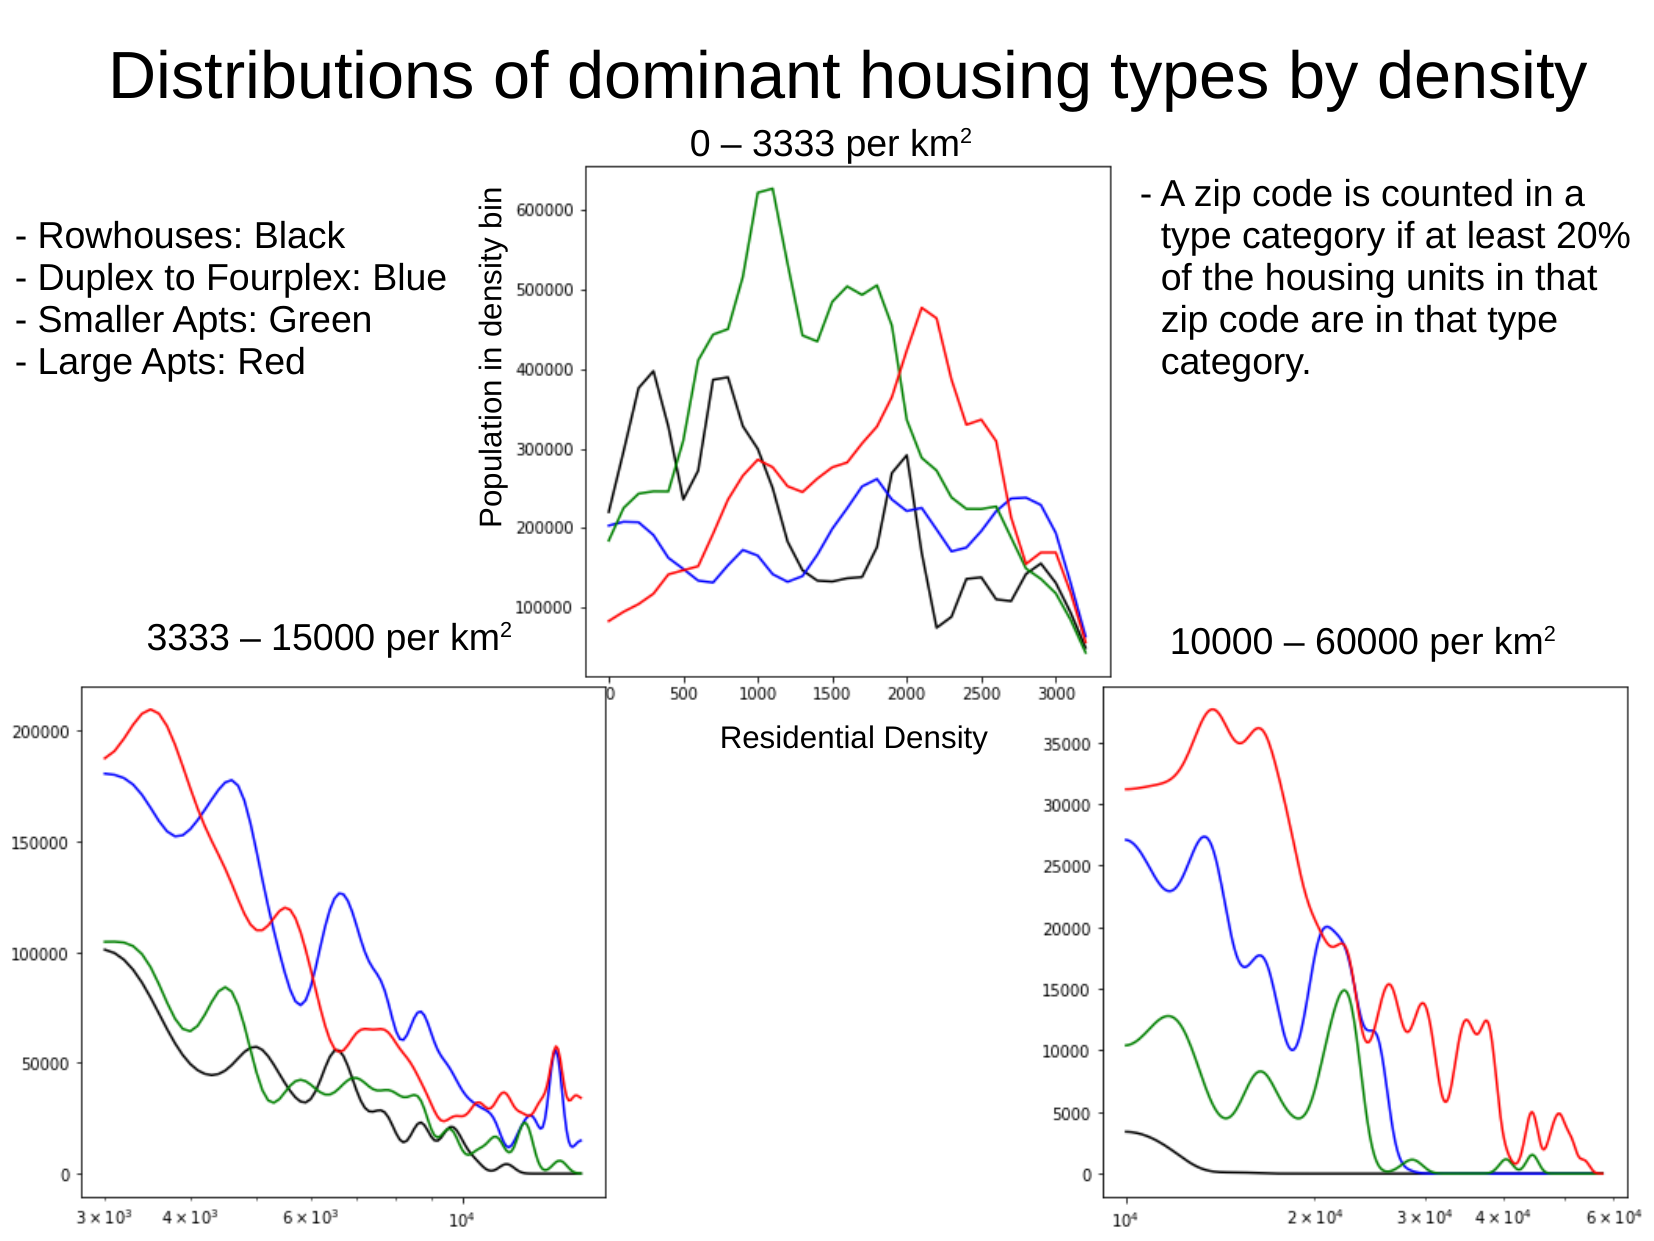

# Distributions of dominant housing types by density
0 – 3333 per km2
- A zip code is counted in a
 type category if at least 20%
 of the housing units in that
 zip code are in that type
 category.
- Rowhouses: Black
- Duplex to Fourplex: Blue
- Smaller Apts: Green
- Large Apts: Red
Population in density bin
3333 – 15000 per km2
10000 – 60000 per km2
Residential Density